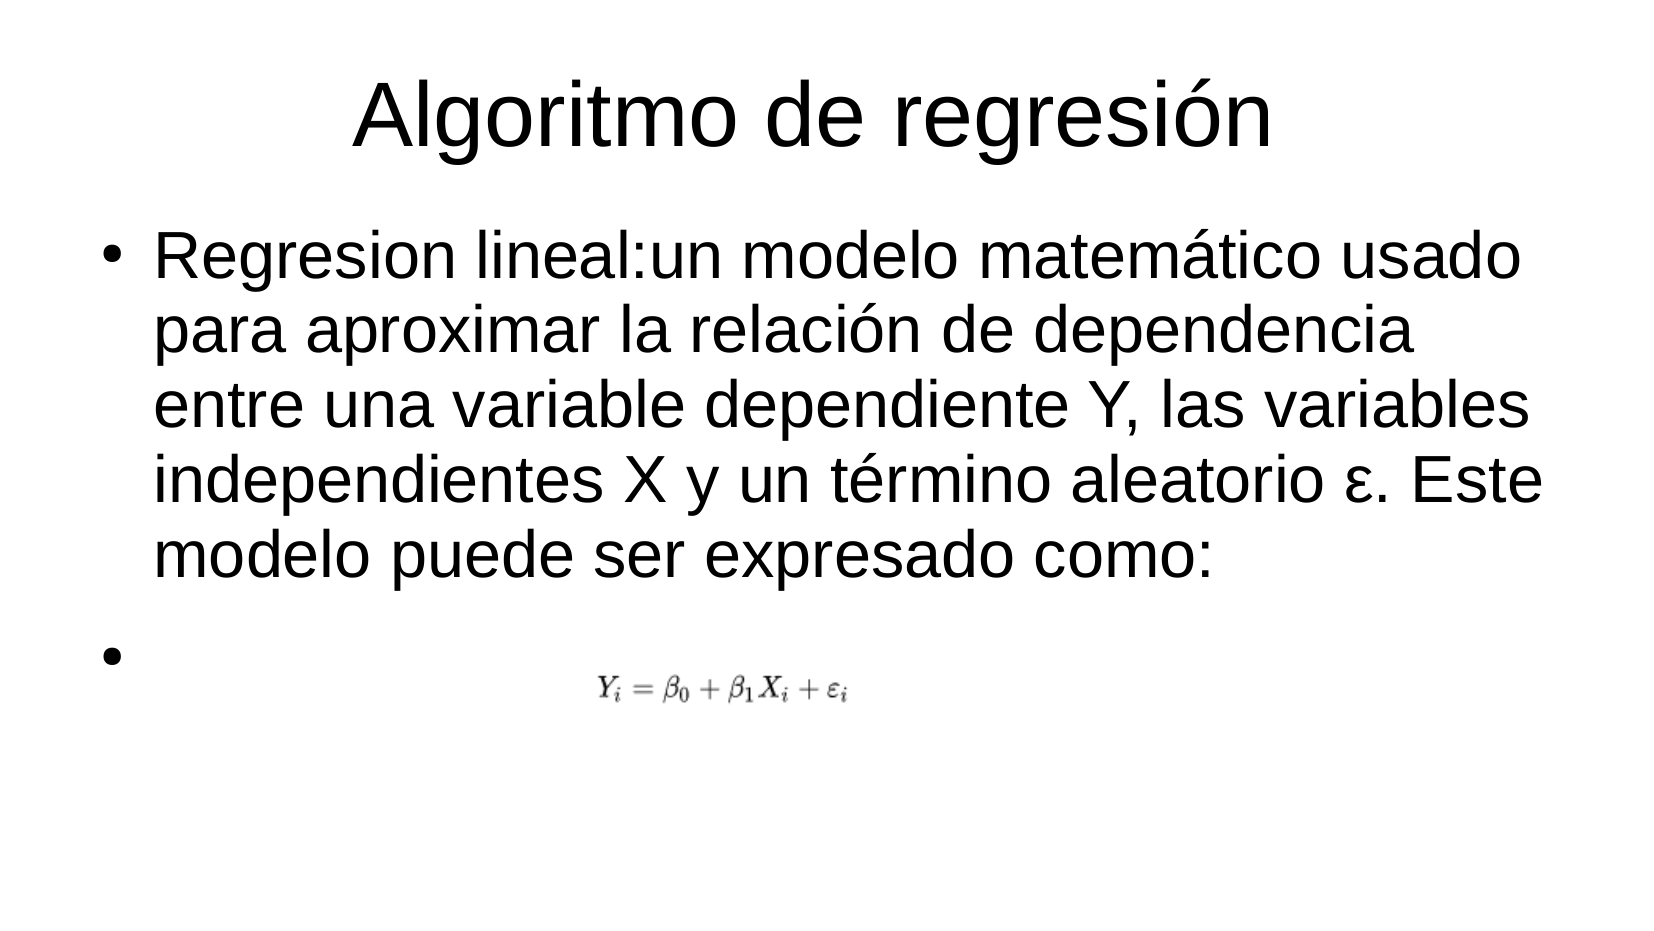

# Algoritmo de regresión
Regresion lineal:un modelo matemático usado para aproximar la relación de dependencia entre una variable dependiente Y, las variables independientes X y un término aleatorio ε. Este modelo puede ser expresado como: